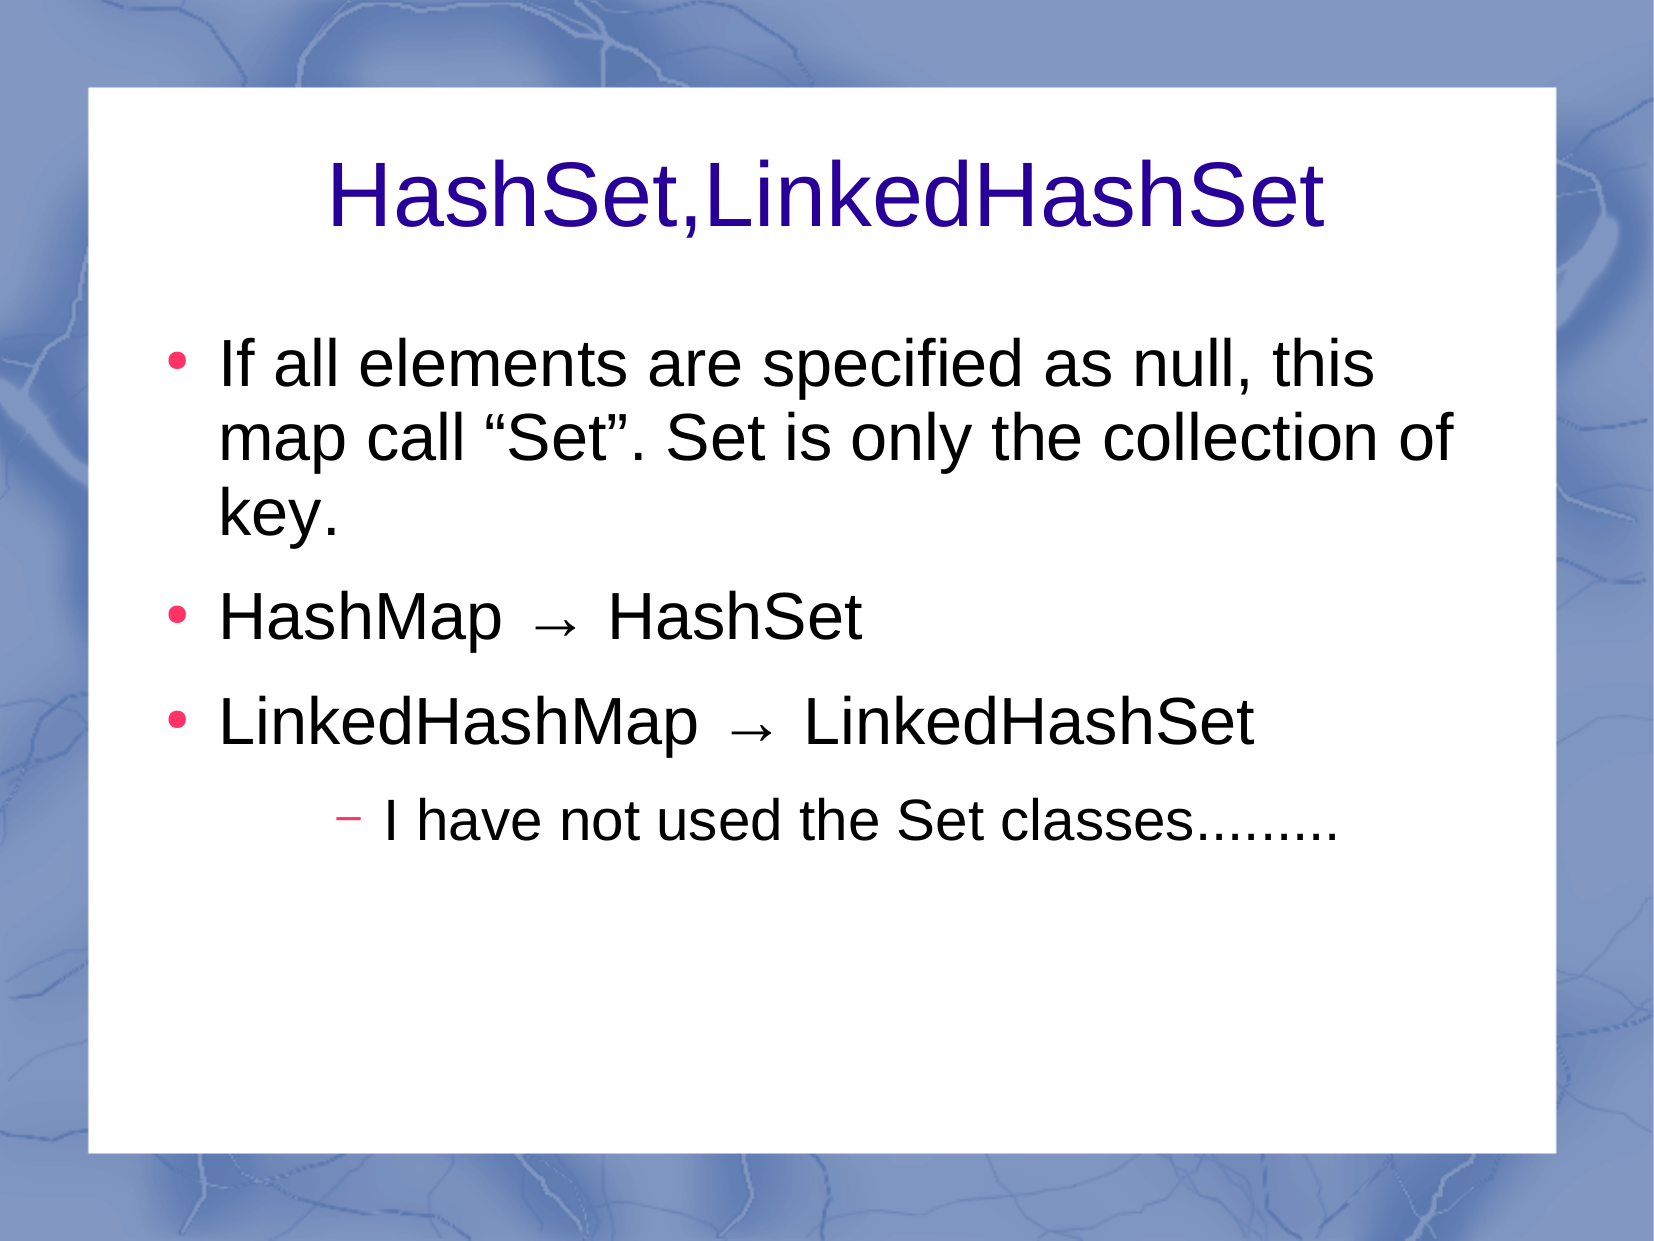

# HashSet,LinkedHashSet
If all elements are specified as null, this map call “Set”. Set is only the collection of key.
HashMap → HashSet
LinkedHashMap → LinkedHashSet
I have not used the Set classes.........